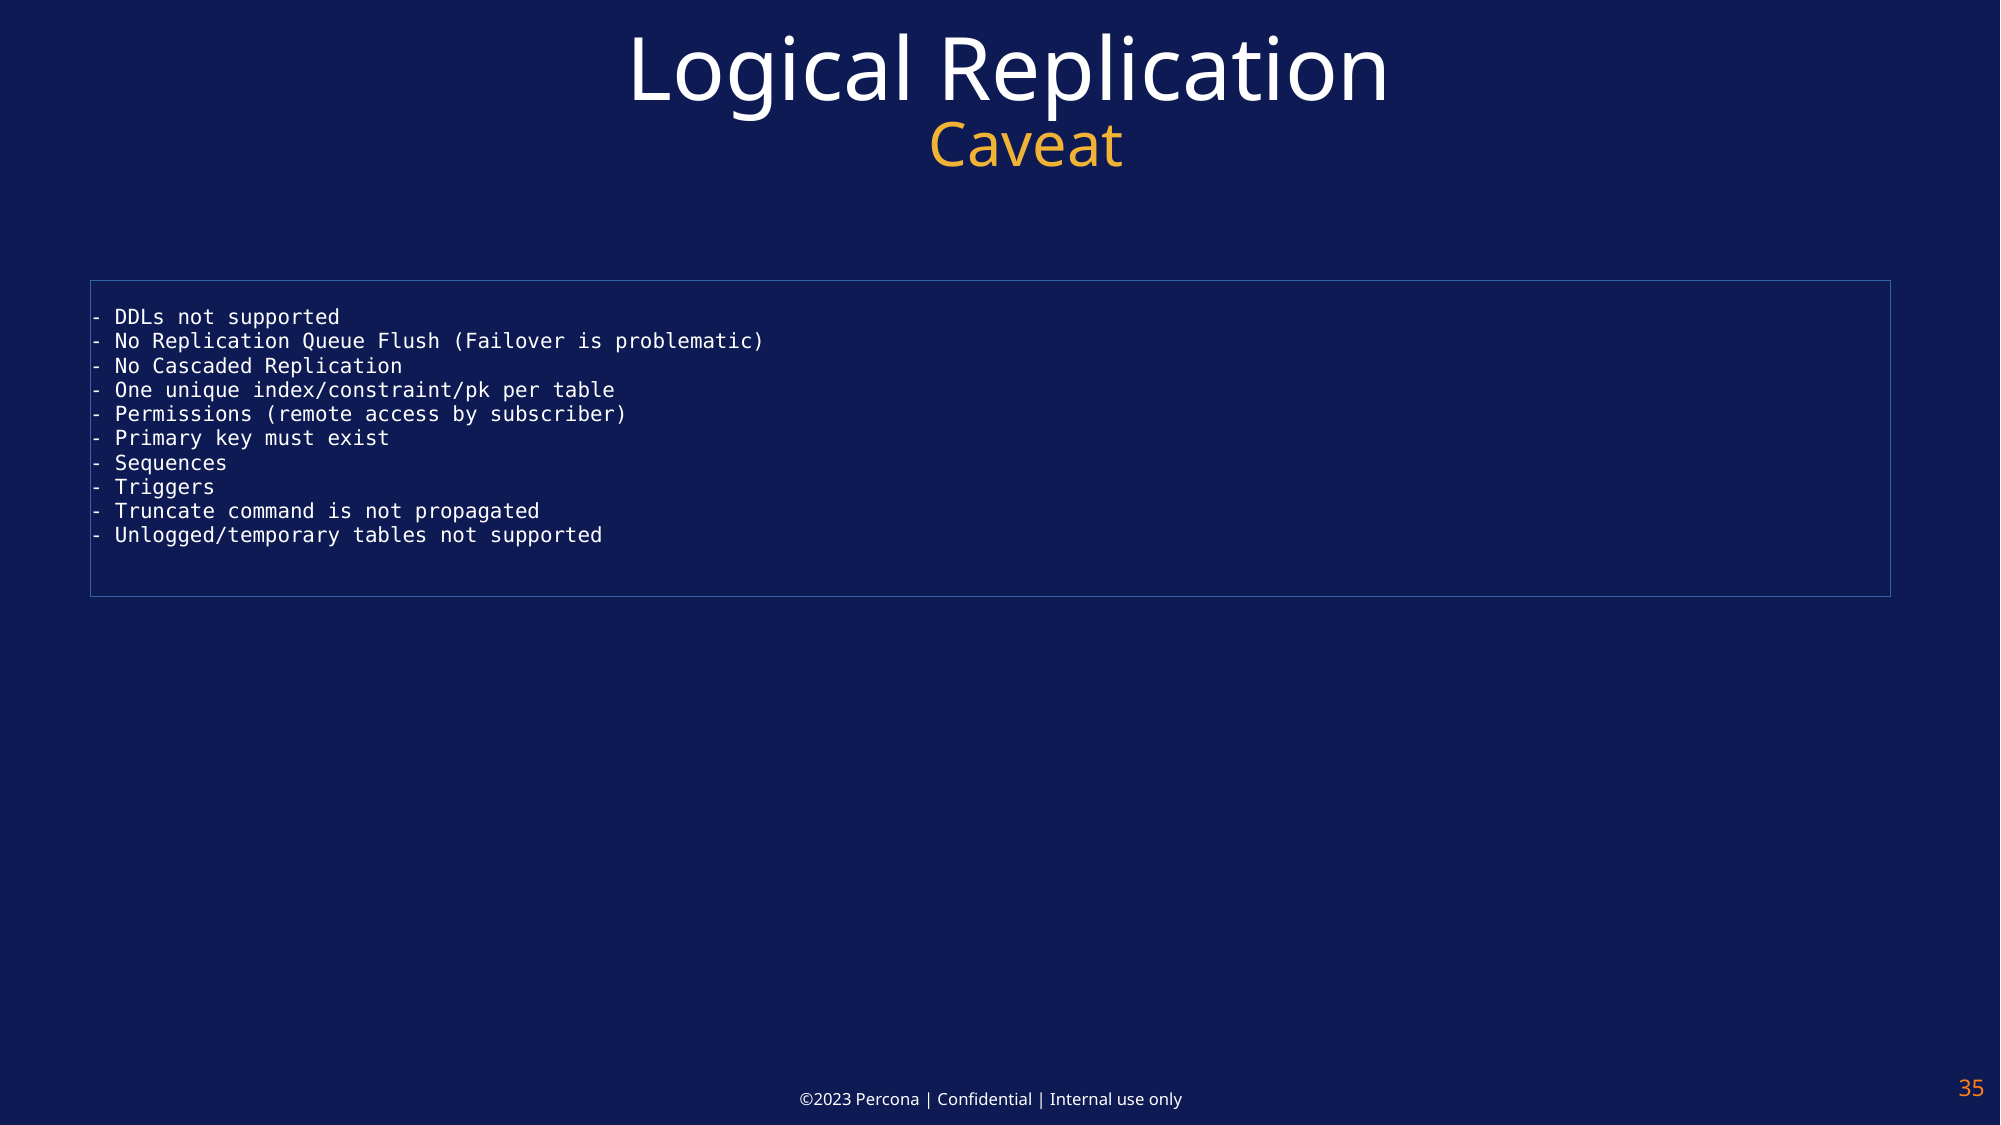

Logical Replication
Caveat
# - DDLs not supported - No Replication Queue Flush (Failover is problematic) - No Cascaded Replication - One unique index/constraint/pk per table - Permissions (remote access by subscriber) - Primary key must exist - Sequences - Triggers - Truncate command is not propagated - Unlogged/temporary tables not supported